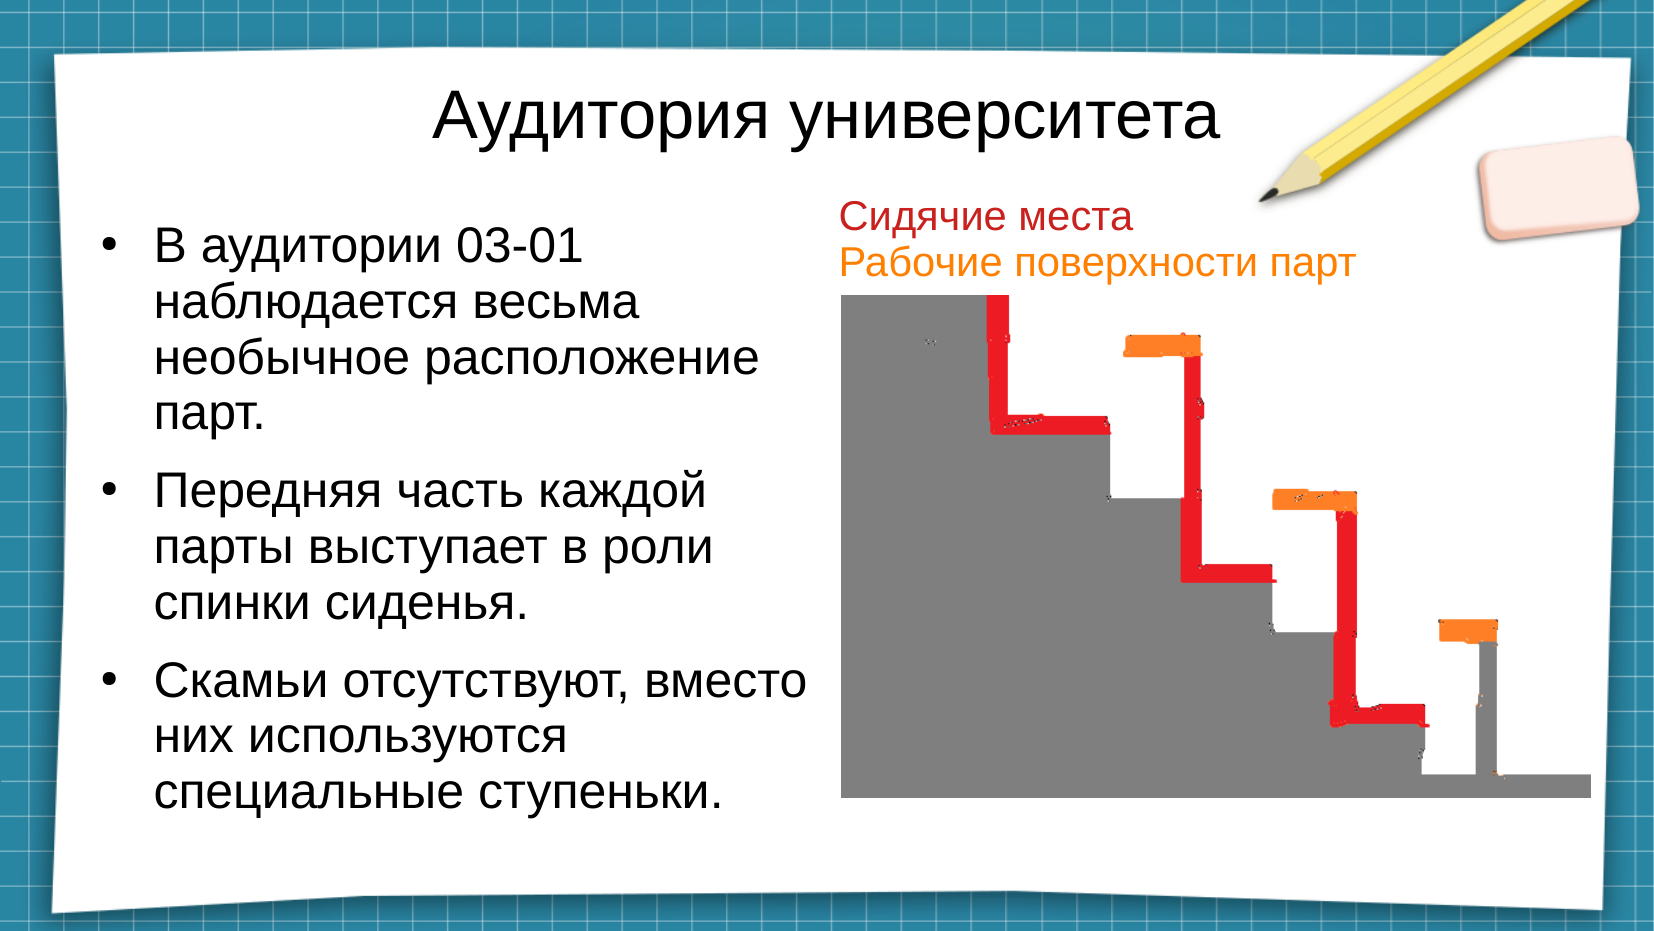

# Аудитория университета
Сидячие места
Рабочие поверхности парт
В аудитории 03-01 наблюдается весьма необычное расположение парт.
Передняя часть каждой парты выступает в роли спинки сиденья.
Скамьи отсутствуют, вместо них используются специальные ступеньки.